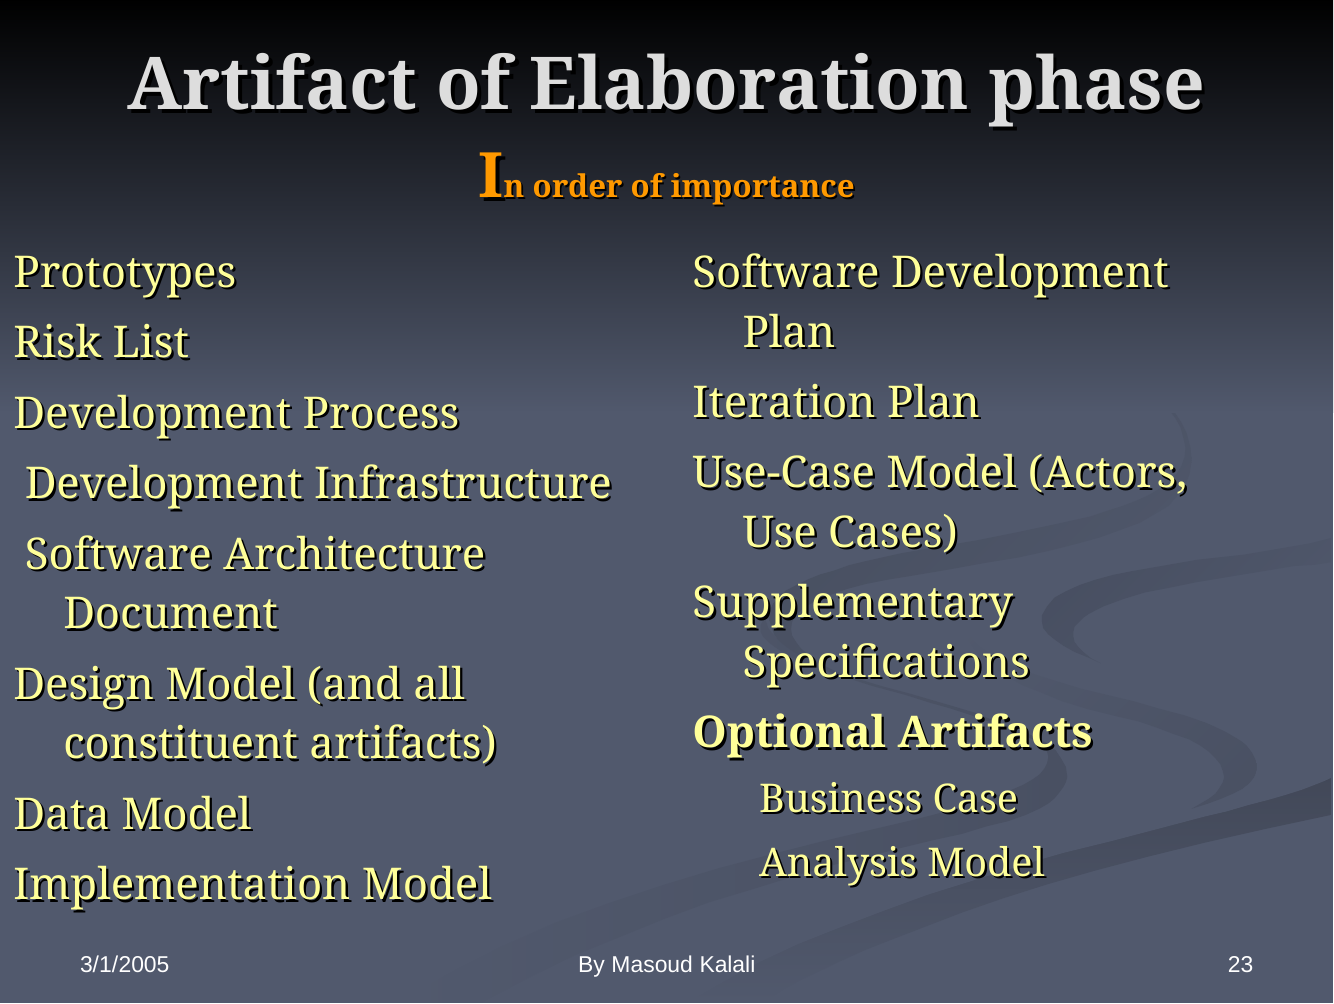

# Artifact of Elaboration phase In order of importance
Prototypes
Risk List
Development Process
 Development Infrastructure
 Software Architecture Document
Design Model (and all constituent artifacts)
Data Model
Implementation Model
Software Development Plan
Iteration Plan
Use-Case Model (Actors, Use Cases)
Supplementary Specifications
Optional Artifacts
Business Case
Analysis Model
By Masoud Kalali
23
3/1/2005